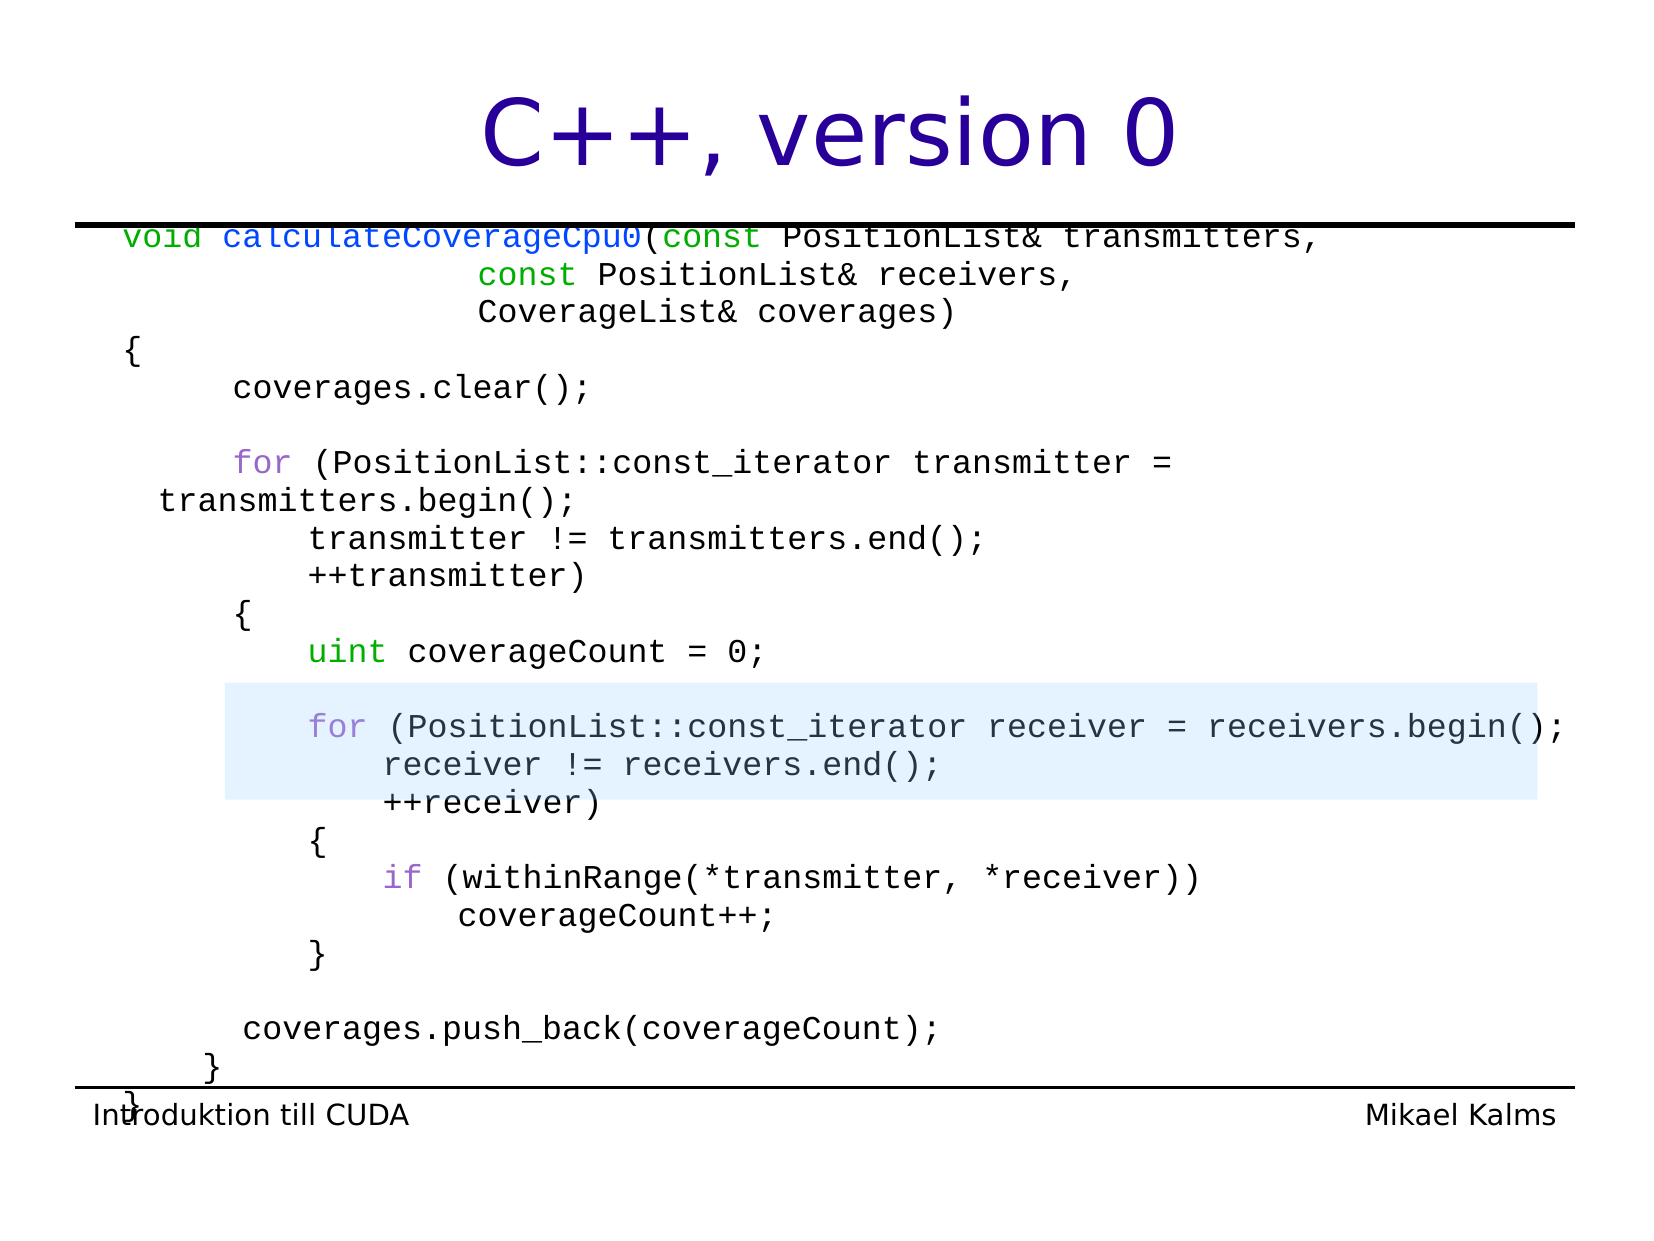

# C++, version 0
void calculateCoverageCpu0(const PositionList& transmitters,
				 const PositionList& receivers,
				 CoverageList& coverages)
{
	coverages.clear();
	for (PositionList::const_iterator transmitter = transmitters.begin();
		transmitter != transmitters.end();
		++transmitter)
	{
		uint coverageCount = 0;
		for (PositionList::const_iterator receiver = receivers.begin();
			receiver != receivers.end();
			++receiver)
		{
			if (withinRange(*transmitter, *receiver))
				coverageCount++;
		}
 coverages.push_back(coverageCount);
 }
}
Introduktion till CUDA
Mikael Kalms